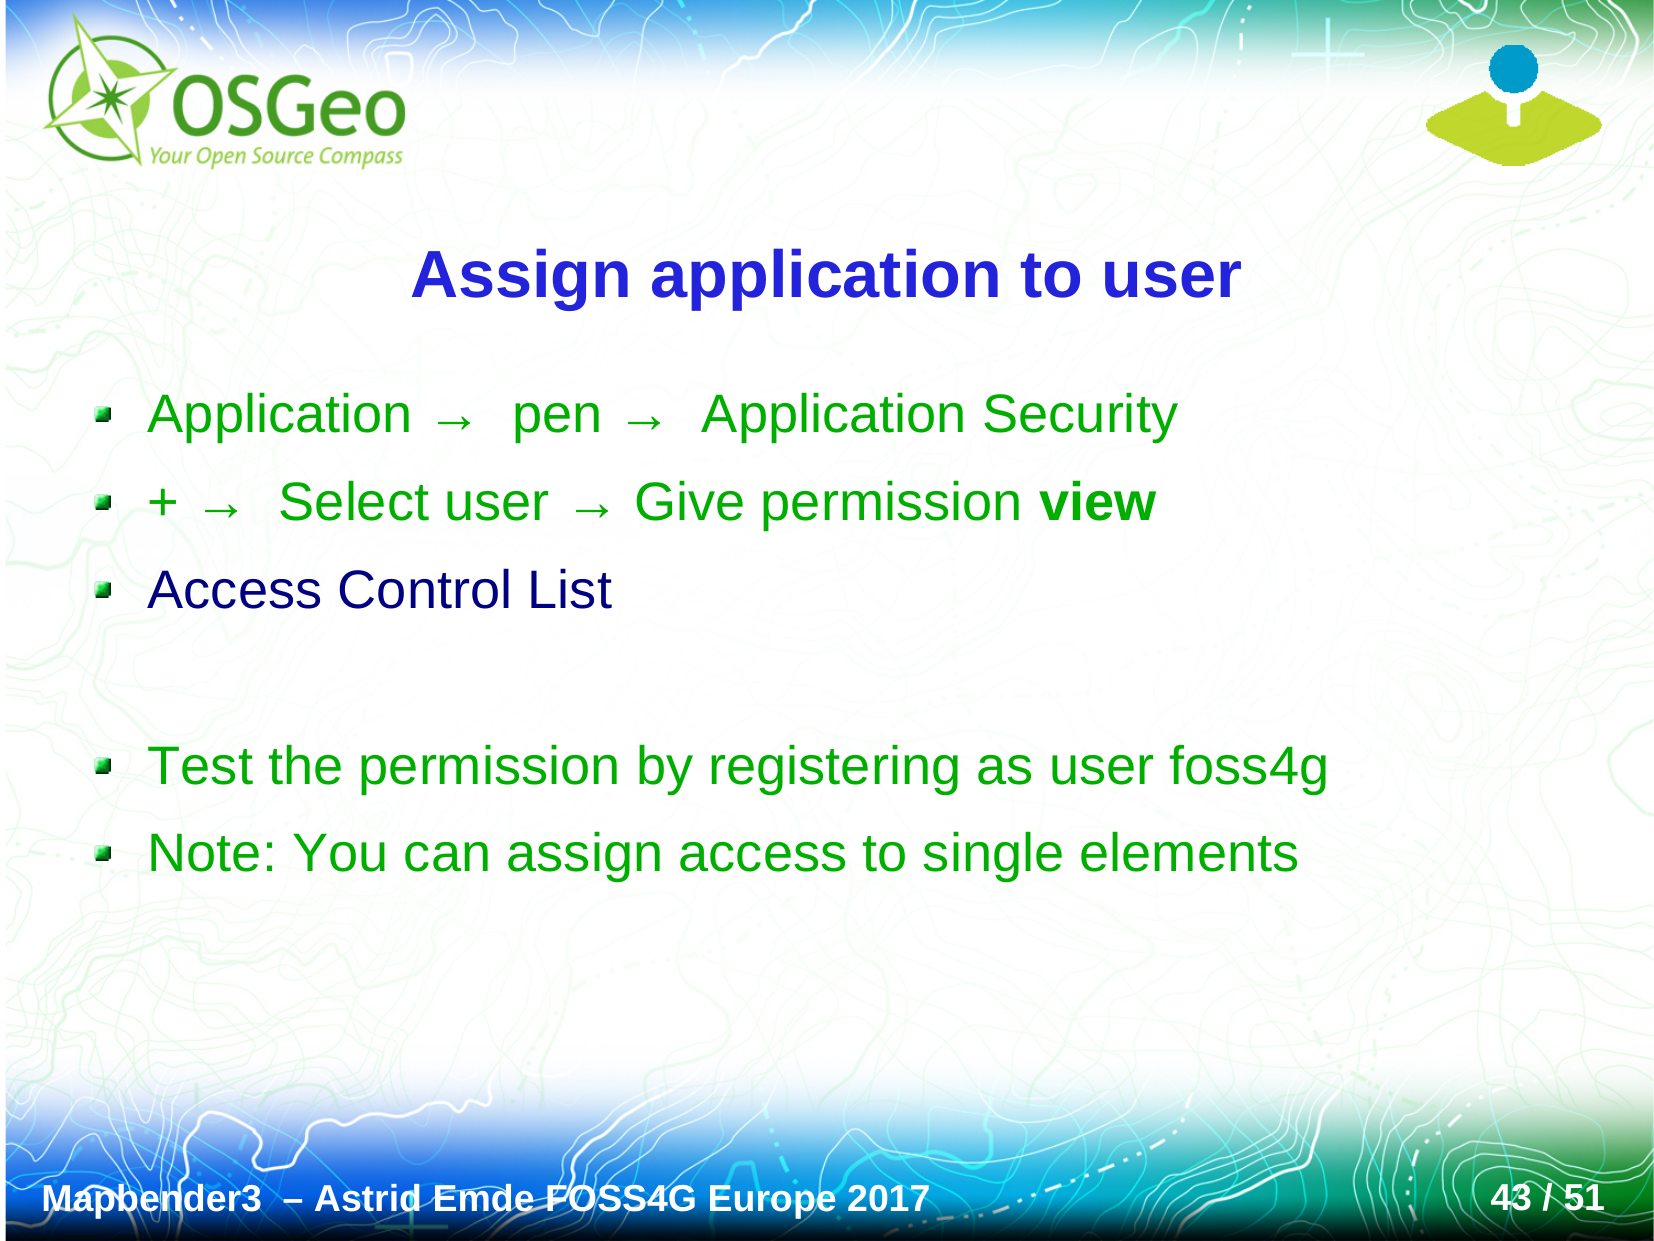

# Assign application to user
Application → pen → Application Security
+ → Select user → Give permission view
Access Control List
Test the permission by registering as user foss4g
Note: You can assign access to single elements